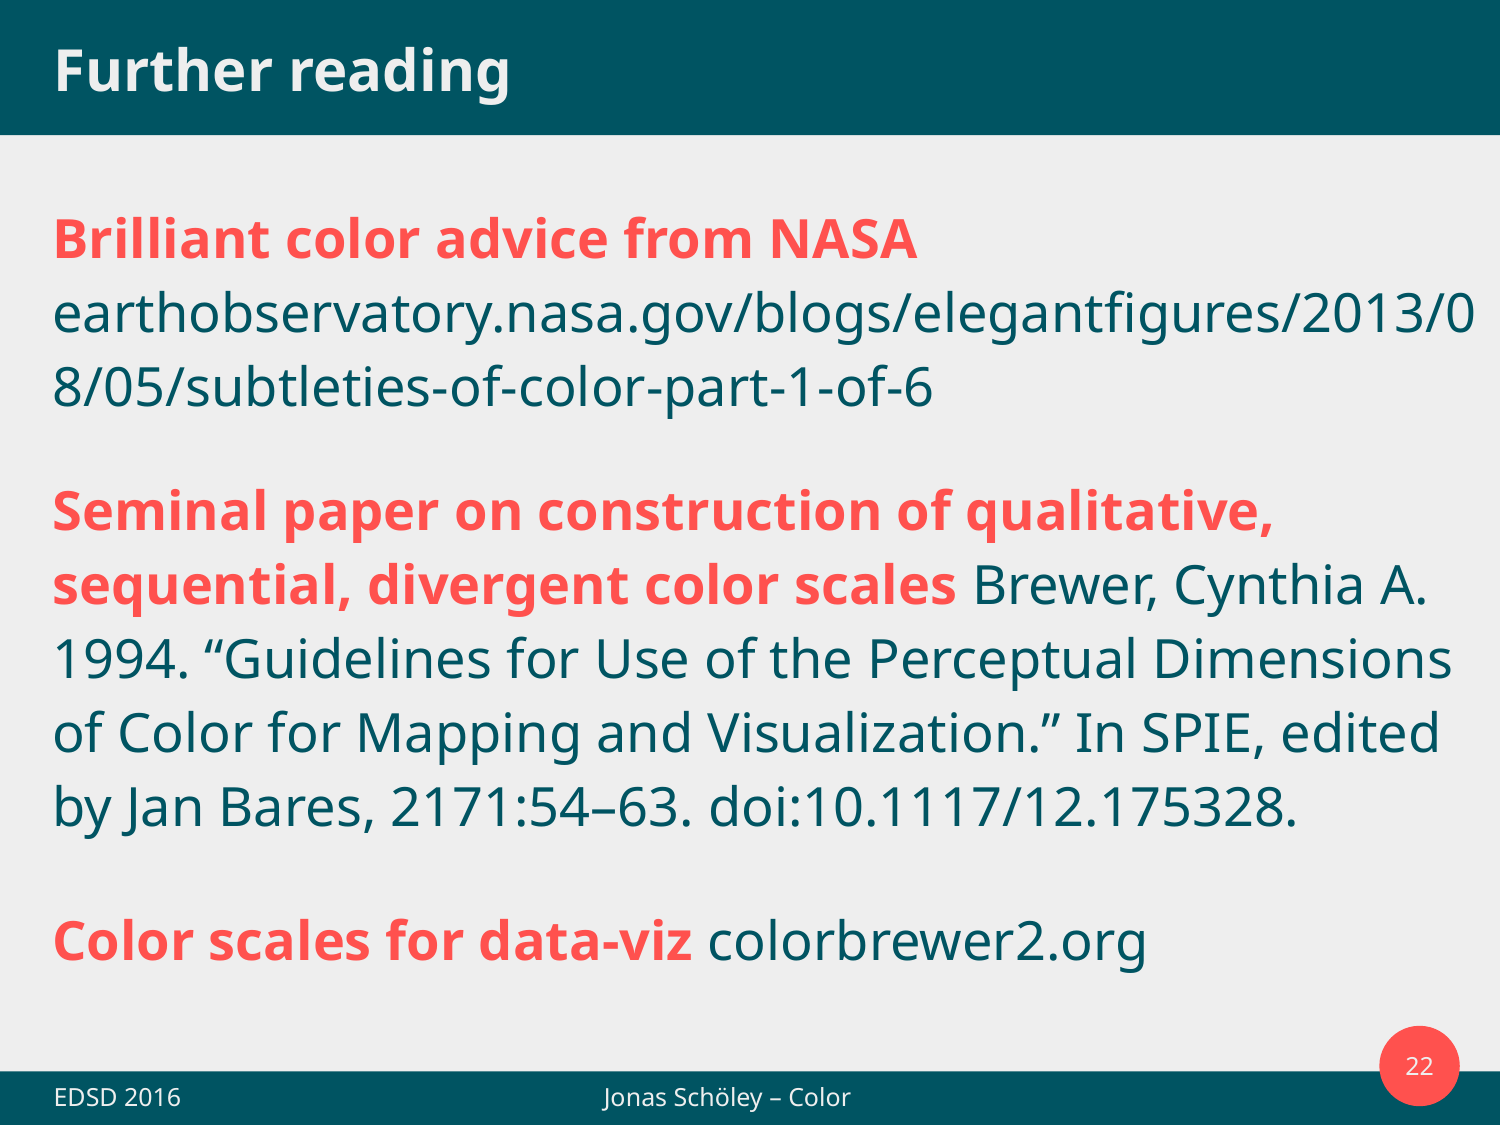

# Further reading
Brilliant color advice from NASA earthobservatory.nasa.gov/blogs/elegantfigures/2013/08/05/subtleties-of-color-part-1-of-6
Seminal paper on construction of qualitative, sequential, divergent color scales Brewer, Cynthia A. 1994. “Guidelines for Use of the Perceptual Dimensions of Color for Mapping and Visualization.” In SPIE, edited by Jan Bares, 2171:54–63. doi:10.1117/12.175328.
Color scales for data-viz colorbrewer2.org
22
EDSD 2016
Jonas Schöley – Color